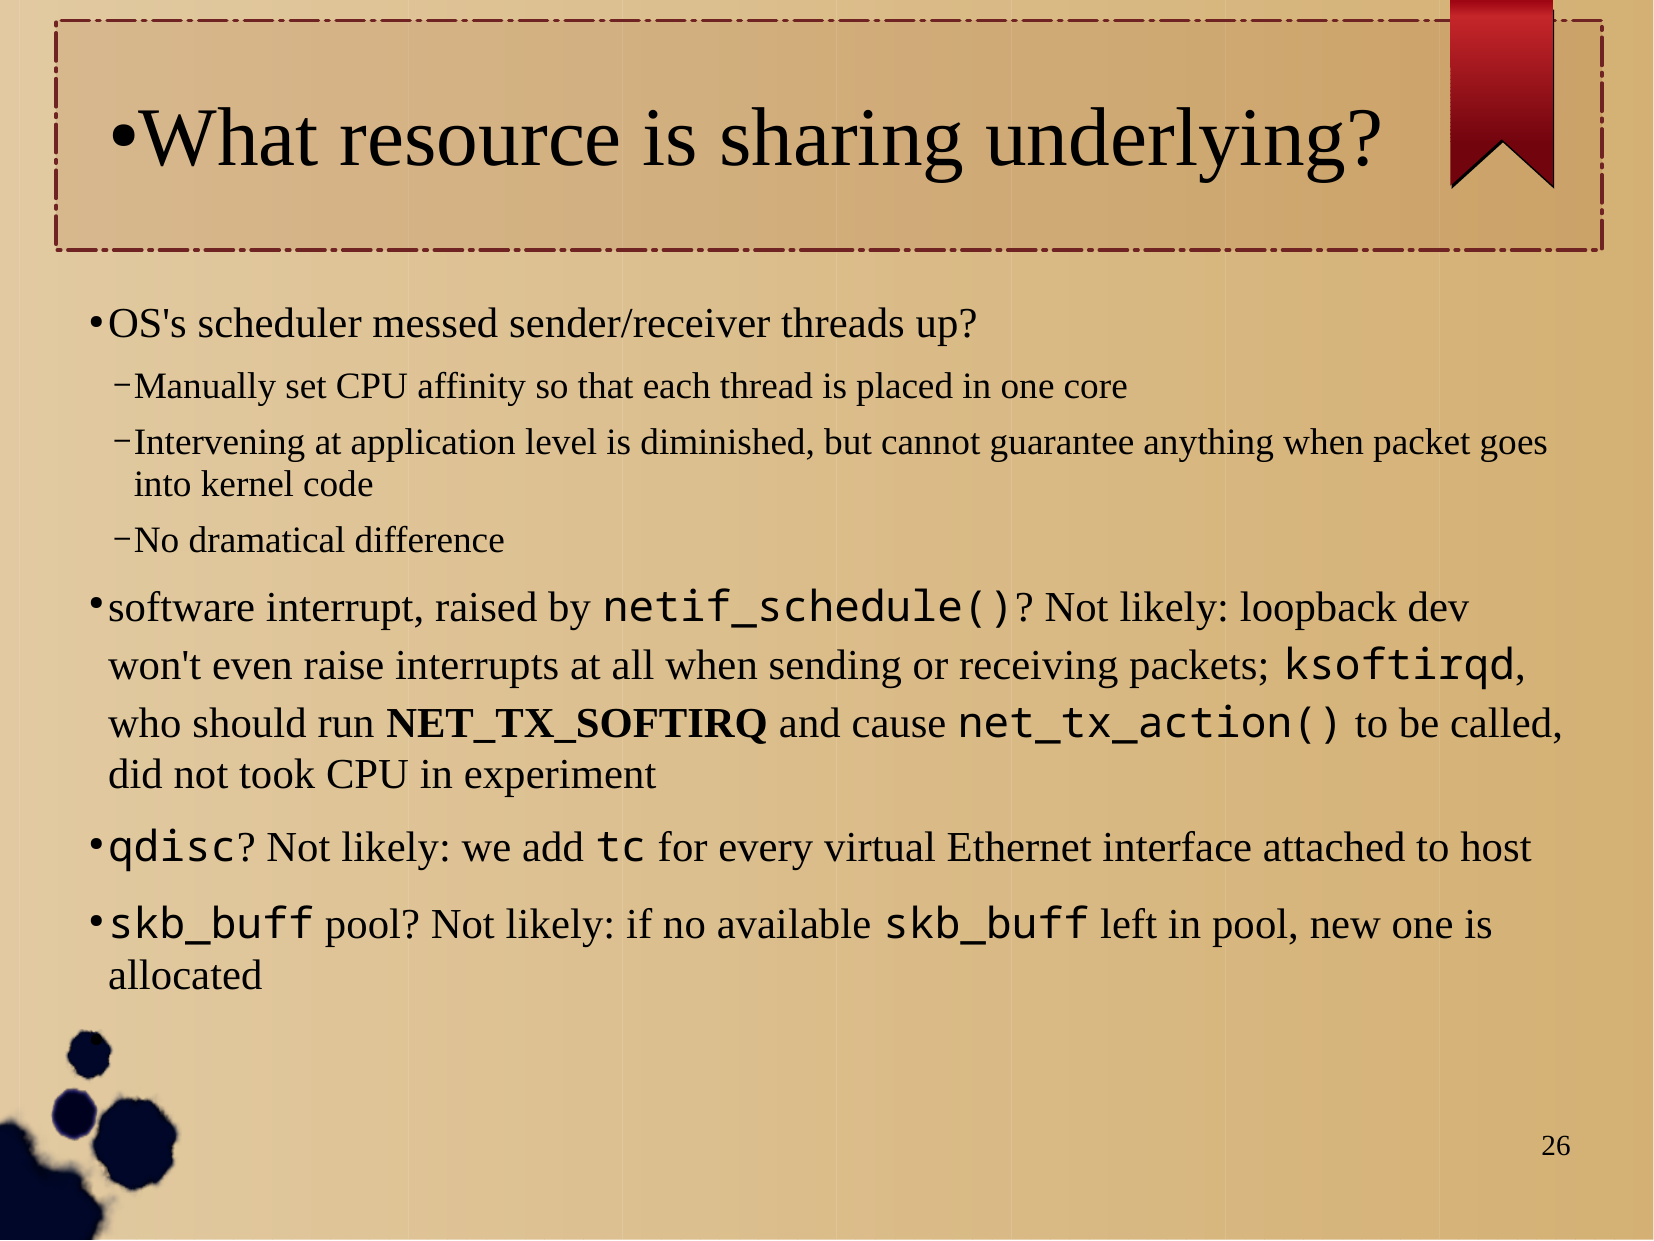

# What resource is sharing underlying?
OS's scheduler messed sender/receiver threads up?
Manually set CPU affinity so that each thread is placed in one core
Intervening at application level is diminished, but cannot guarantee anything when packet goes into kernel code
No dramatical difference
software interrupt, raised by netif_schedule()? Not likely: loopback dev won't even raise interrupts at all when sending or receiving packets; ksoftirqd, who should run NET_TX_SOFTIRQ and cause net_tx_action() to be called, did not took CPU in experiment
qdisc? Not likely: we add tc for every virtual Ethernet interface attached to host
skb_buff pool? Not likely: if no available skb_buff left in pool, new one is allocated
26